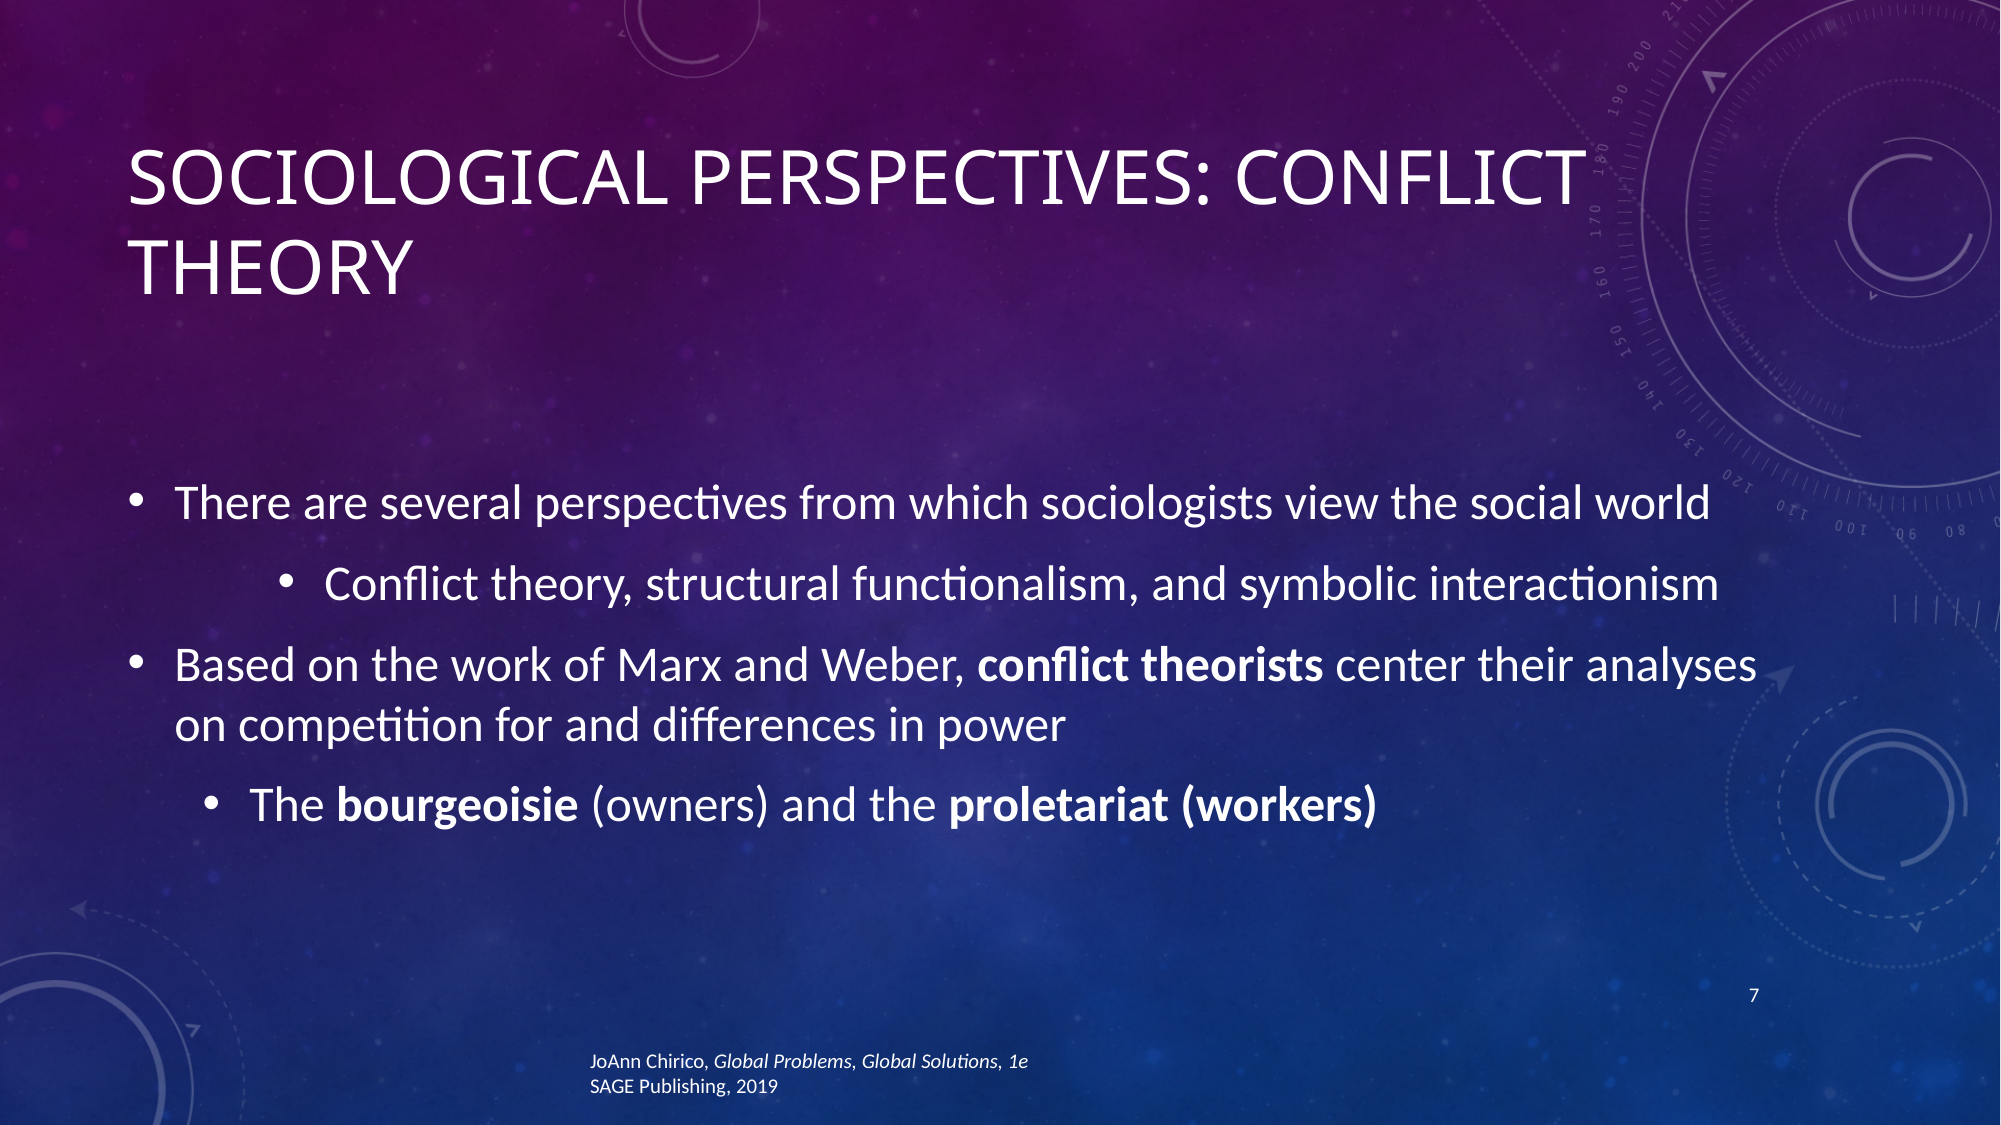

# Sociological Perspectives: Conflict Theory
There are several perspectives from which sociologists view the social world
Conflict theory, structural functionalism, and symbolic interactionism
Based on the work of Marx and Weber, conflict theorists center their analyses on competition for and differences in power
The bourgeoisie (owners) and the proletariat (workers)
JoAnn Chirico, Global Problems, Global Solutions, 1e
SAGE Publishing, 2019